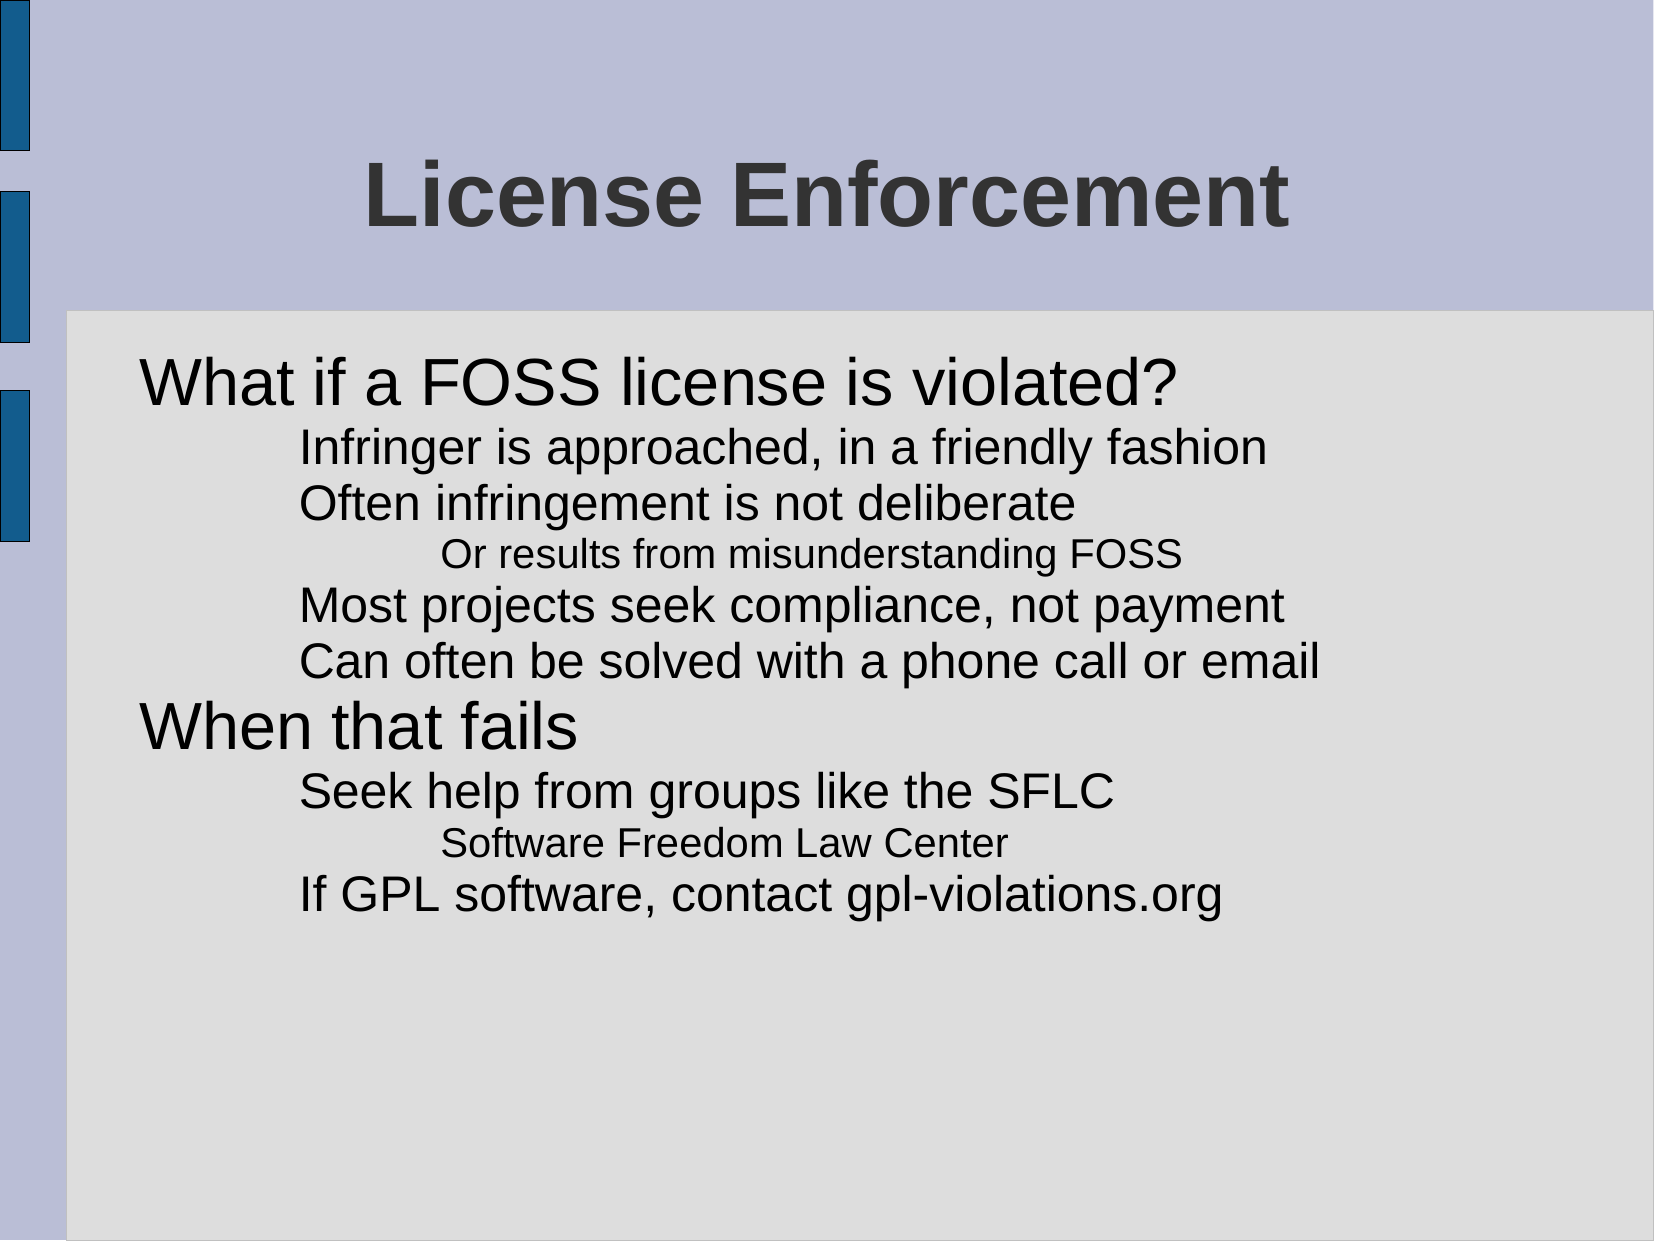

# License Enforcement
What if a FOSS license is violated?
Infringer is approached, in a friendly fashion
Often infringement is not deliberate
Or results from misunderstanding FOSS
Most projects seek compliance, not payment
Can often be solved with a phone call or email
When that fails
Seek help from groups like the SFLC
Software Freedom Law Center
If GPL software, contact gpl-violations.org